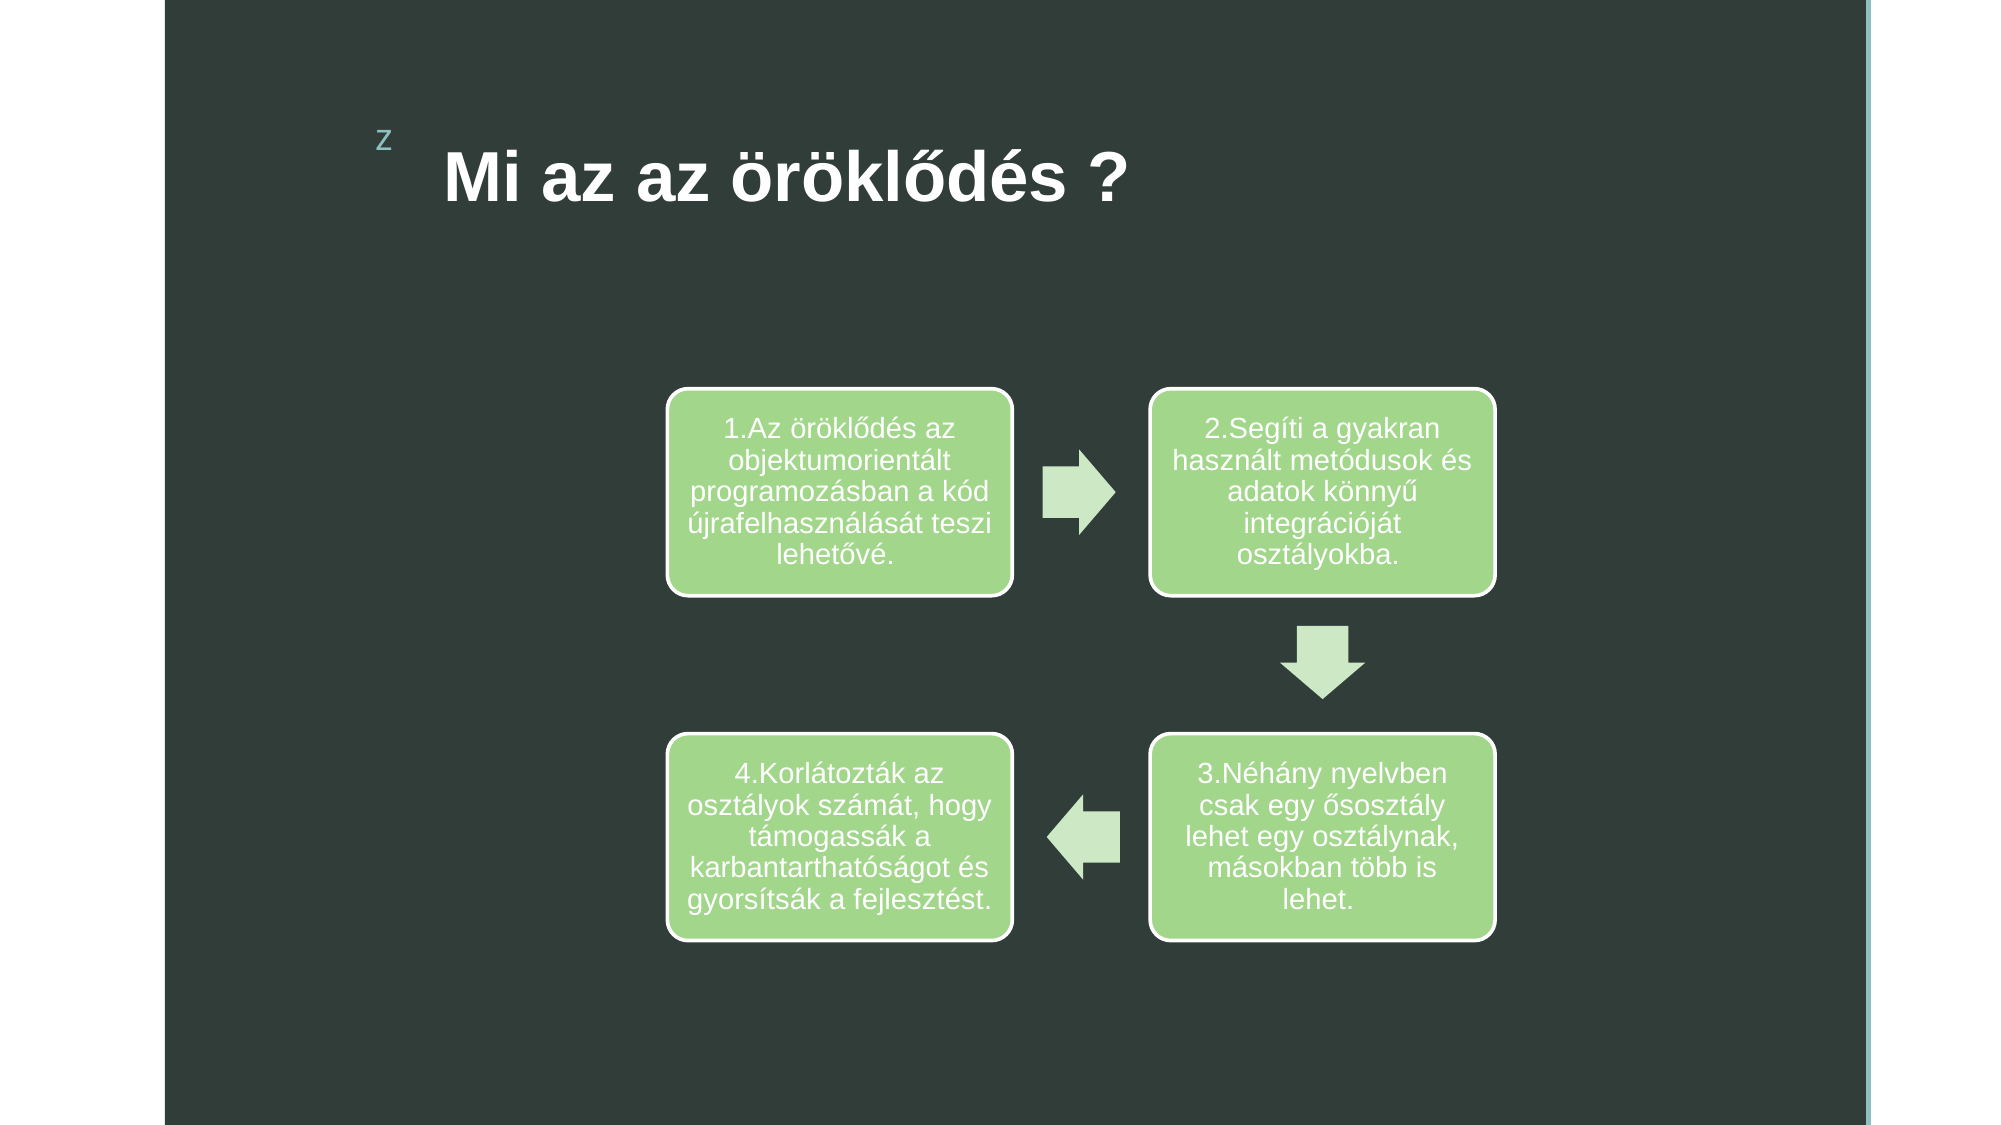

# Mi az az öröklődés ?
1.Az öröklődés az objektumorientált programozásban a kód újrafelhasználását teszi lehetővé.
2.Segíti a gyakran használt metódusok és adatok könnyű integrációját osztályokba.
4.Korlátozták az osztályok számát, hogy támogassák a karbantarthatóságot és gyorsítsák a fejlesztést.
3.Néhány nyelvben csak egy ősosztály lehet egy osztálynak, másokban több is lehet.